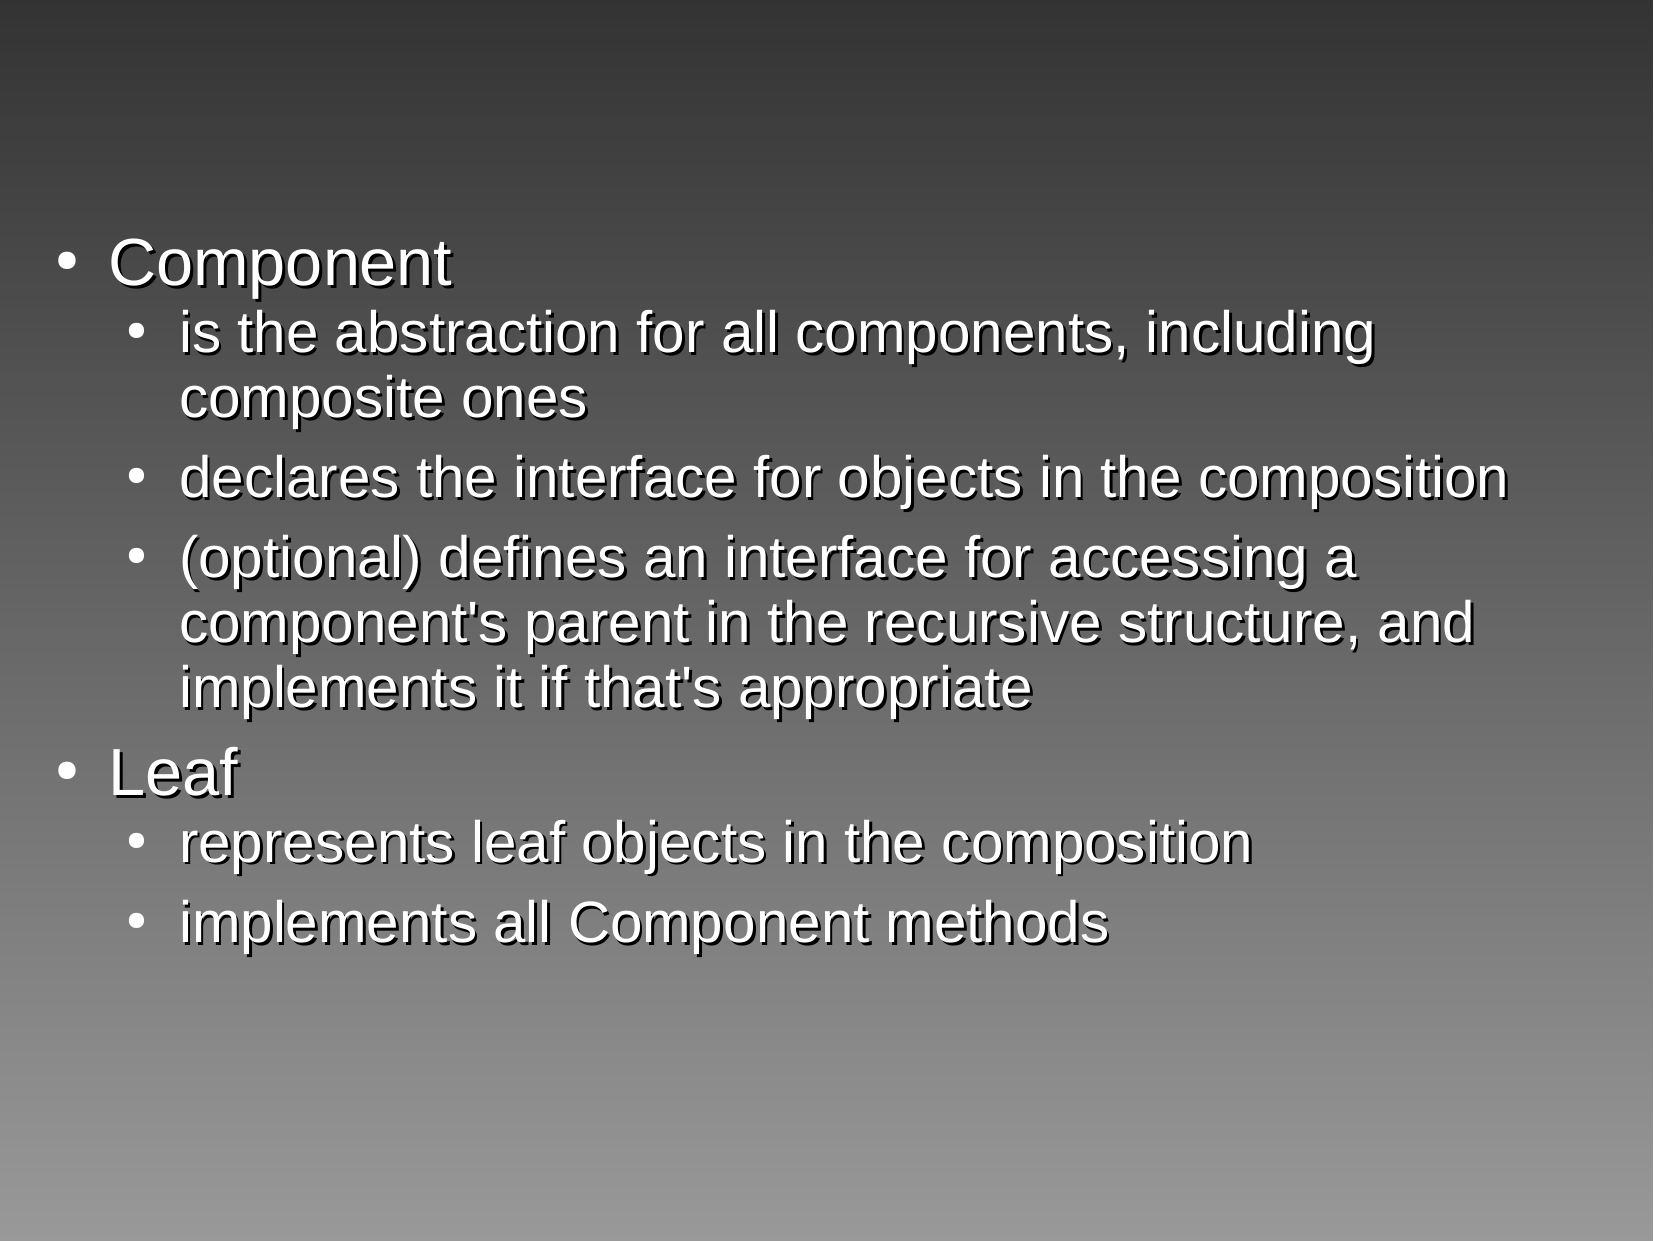

#
Component
is the abstraction for all components, including composite ones
declares the interface for objects in the composition
(optional) defines an interface for accessing a component's parent in the recursive structure, and implements it if that's appropriate
Leaf
represents leaf objects in the composition
implements all Component methods